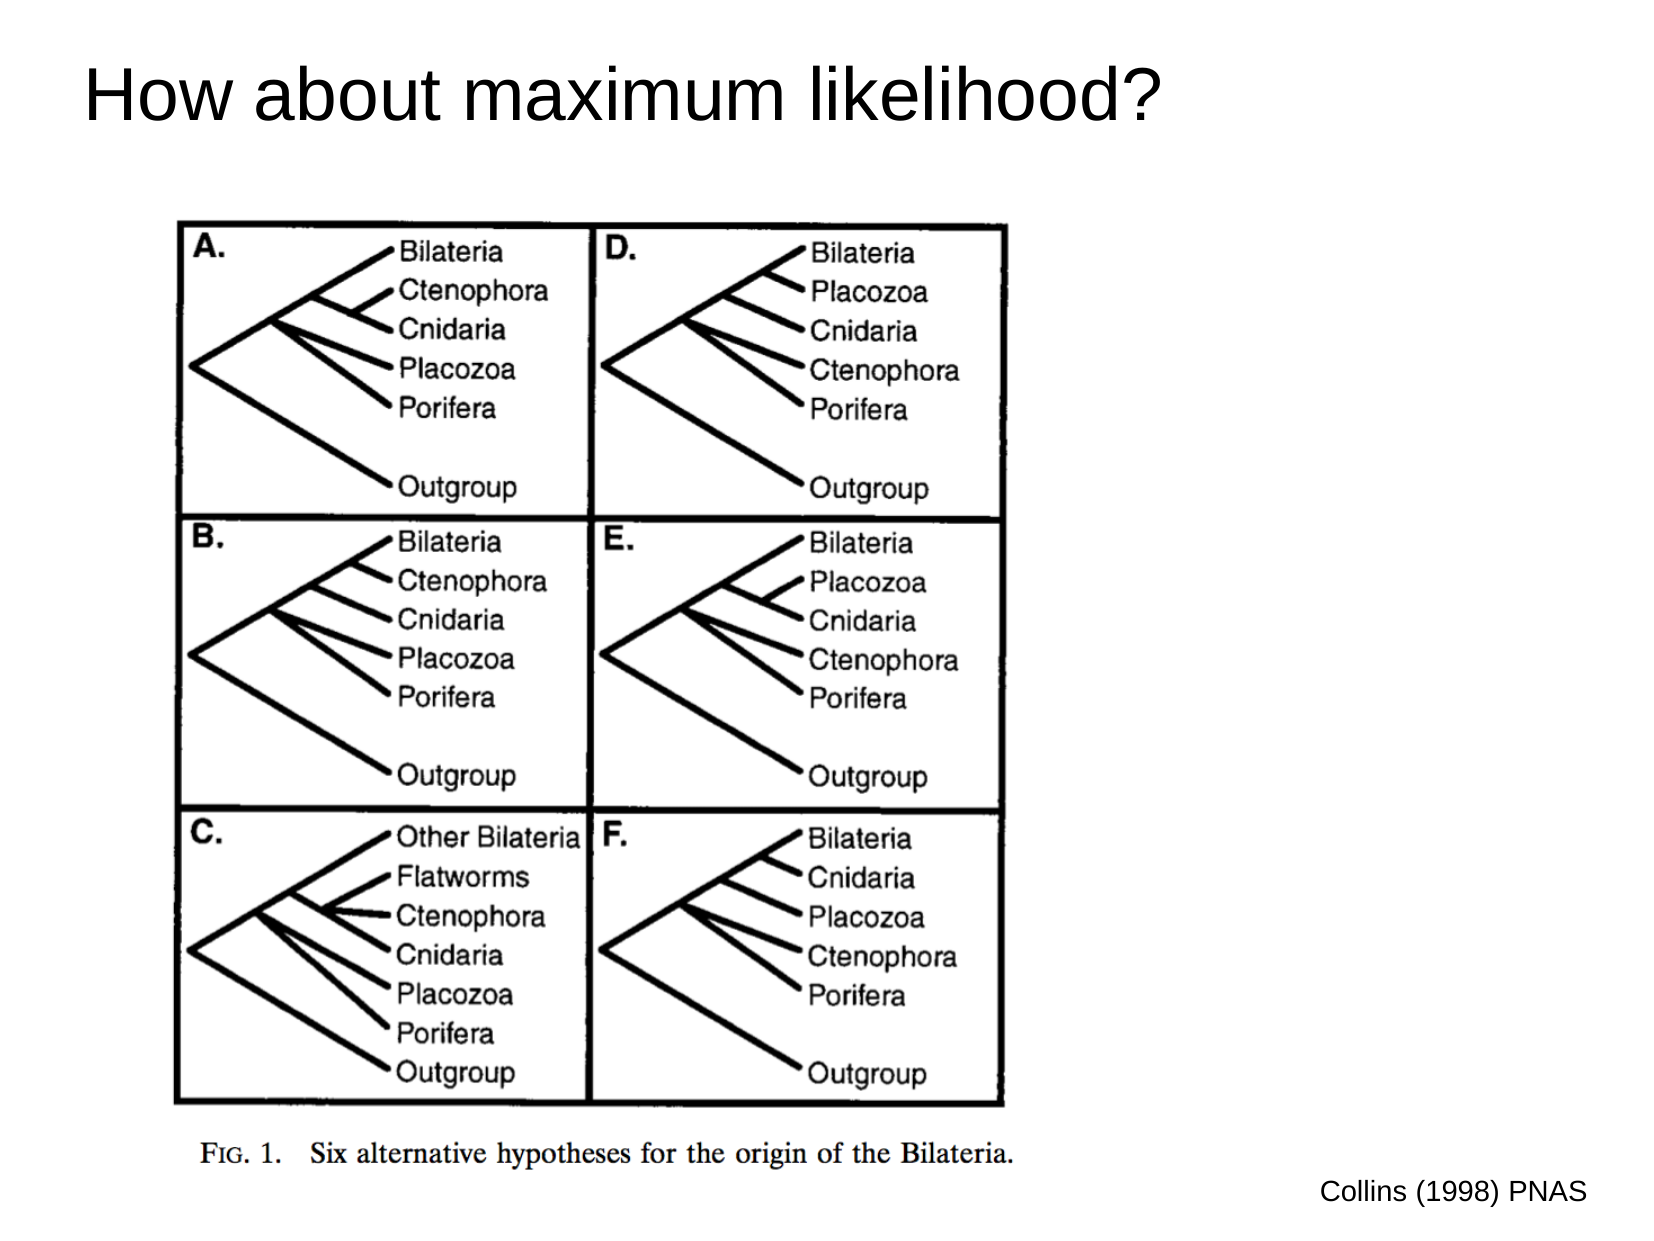

How about maximum likelihood?
Collins (1998) PNAS